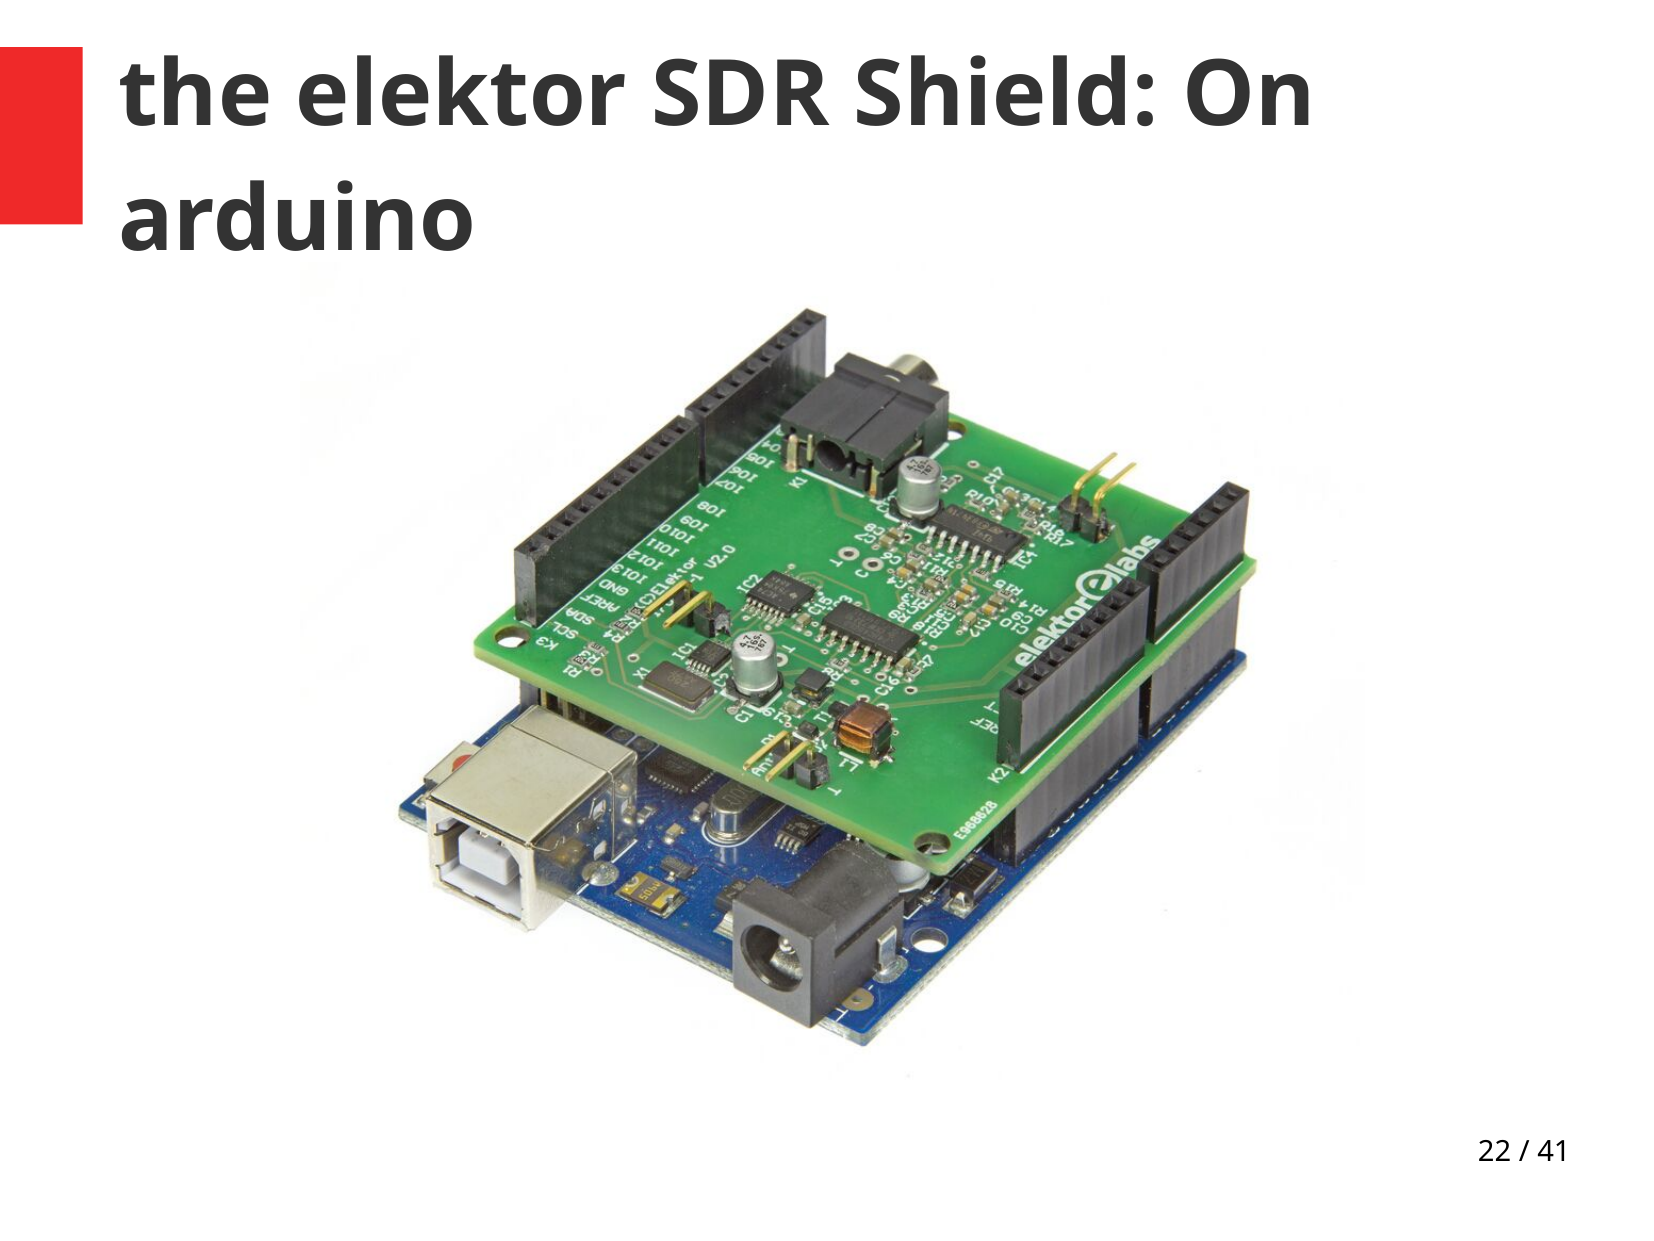

# the elektor SDR Shield: On arduino
22